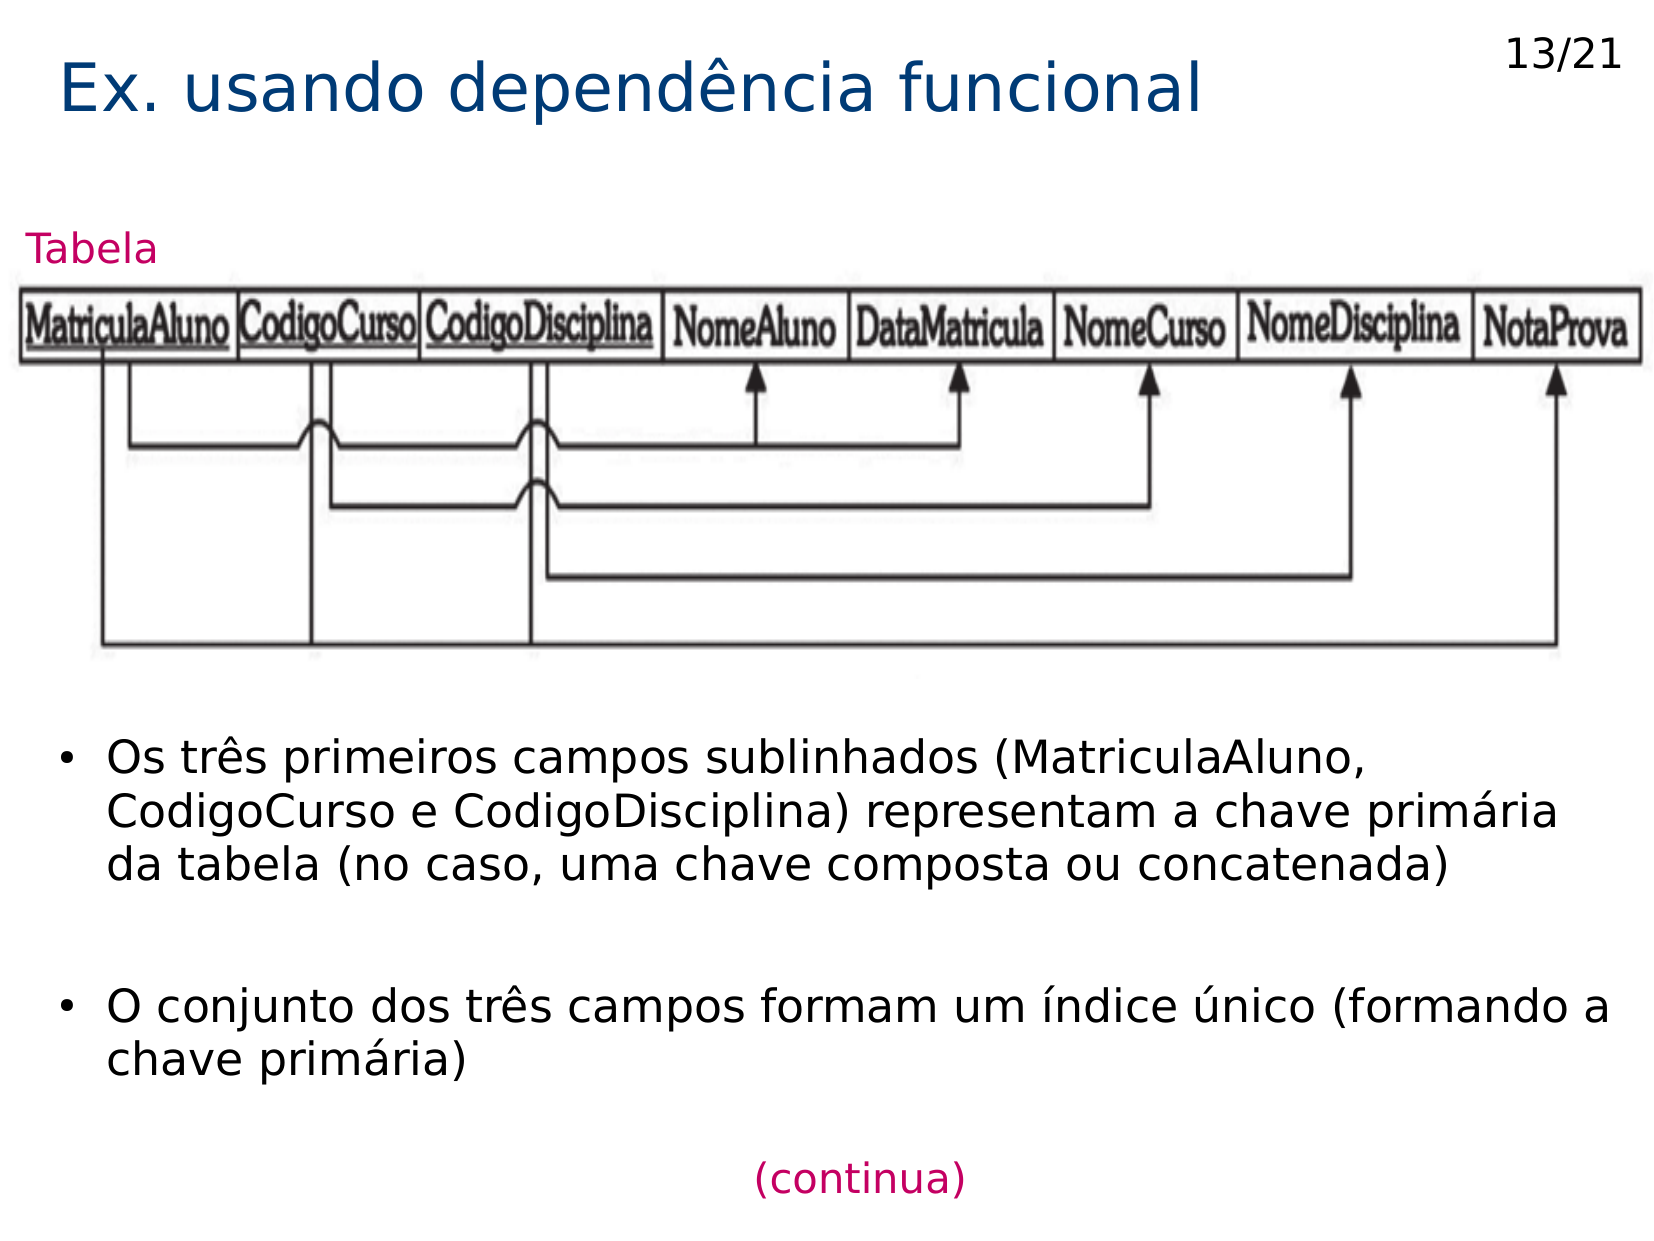

# Ex. usando dependência funcional
13
Tabela
Os três primeiros campos sublinhados (MatriculaAluno, CodigoCurso e CodigoDisciplina) representam a chave primária da tabela (no caso, uma chave composta ou concatenada)
O conjunto dos três campos formam um índice único (formando a chave primária)
(continua)